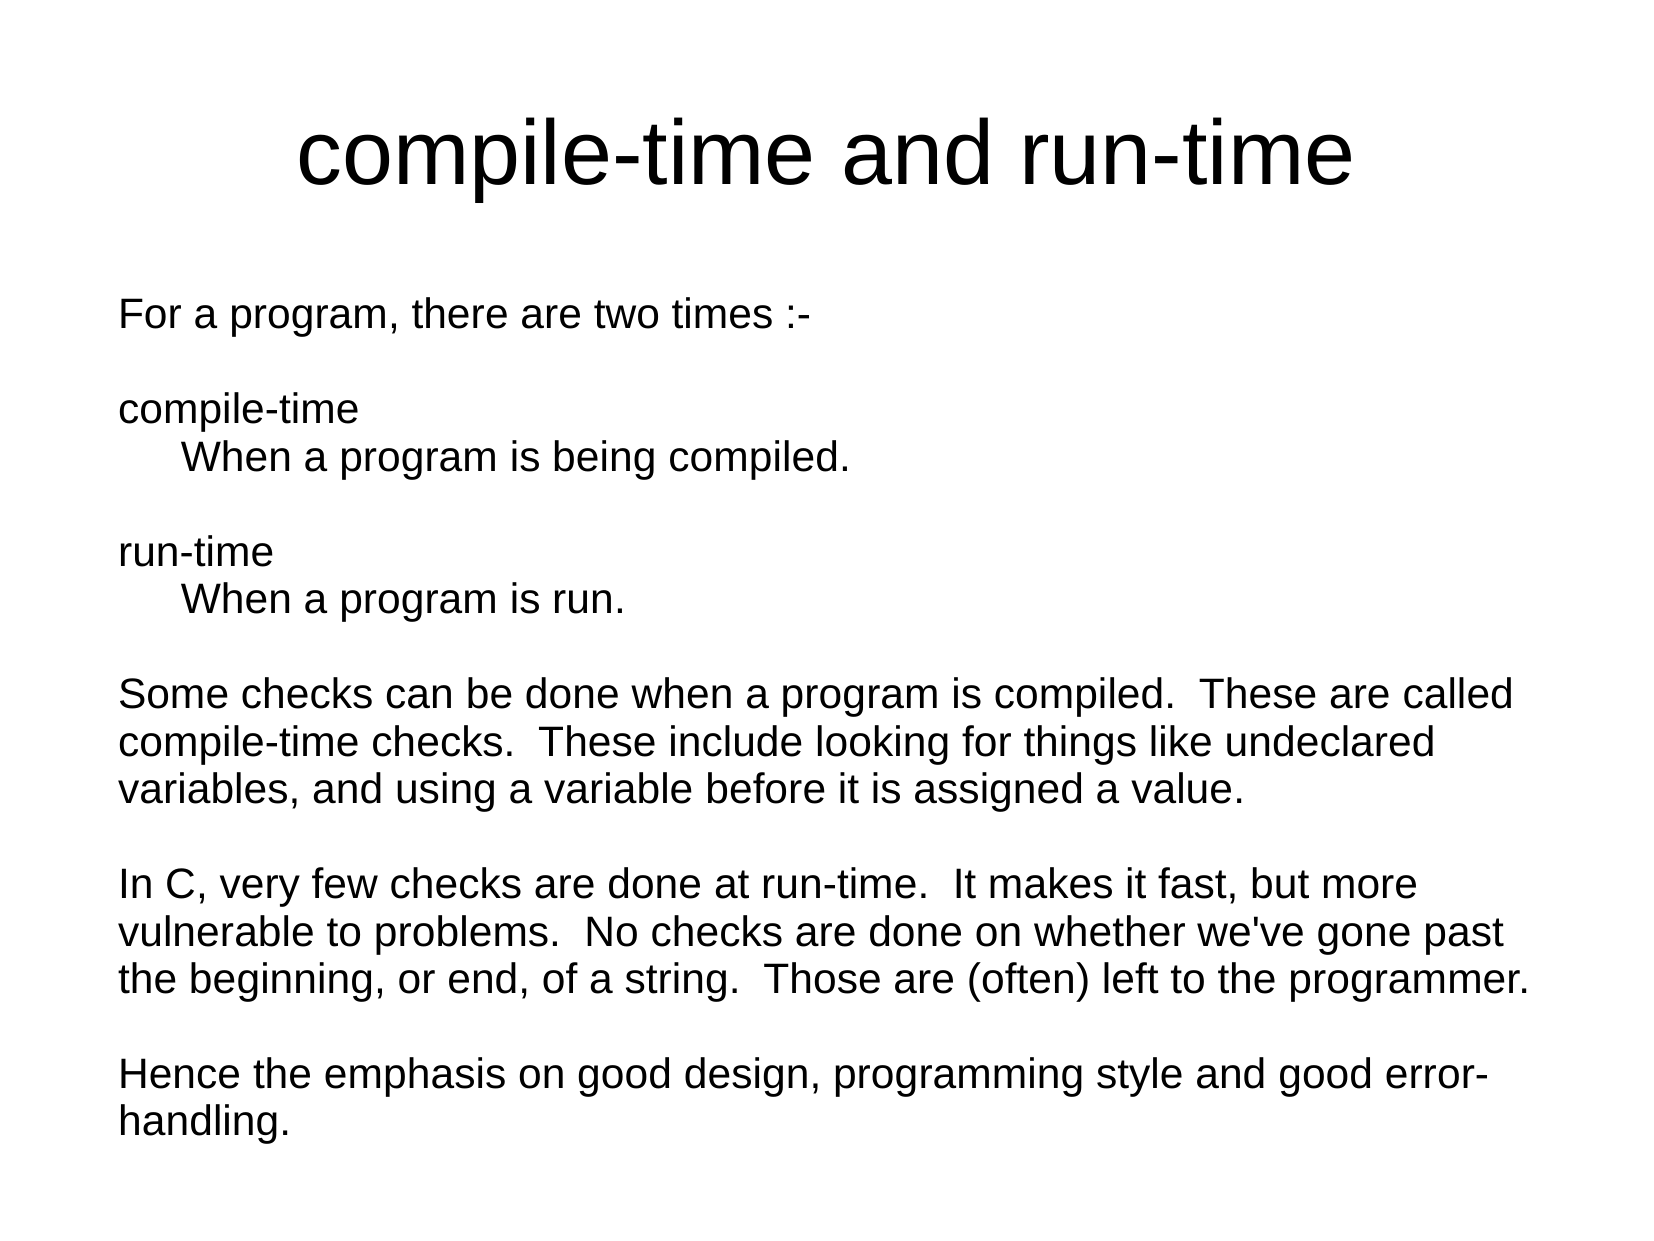

# compile-time and run-time
For a program, there are two times :-
compile-time
	When a program is being compiled.
run-time
	When a program is run.
Some checks can be done when a program is compiled. These are called compile-time checks. These include looking for things like undeclared variables, and using a variable before it is assigned a value.
In C, very few checks are done at run-time. It makes it fast, but more vulnerable to problems. No checks are done on whether we've gone past the beginning, or end, of a string. Those are (often) left to the programmer.
Hence the emphasis on good design, programming style and good error-handling.